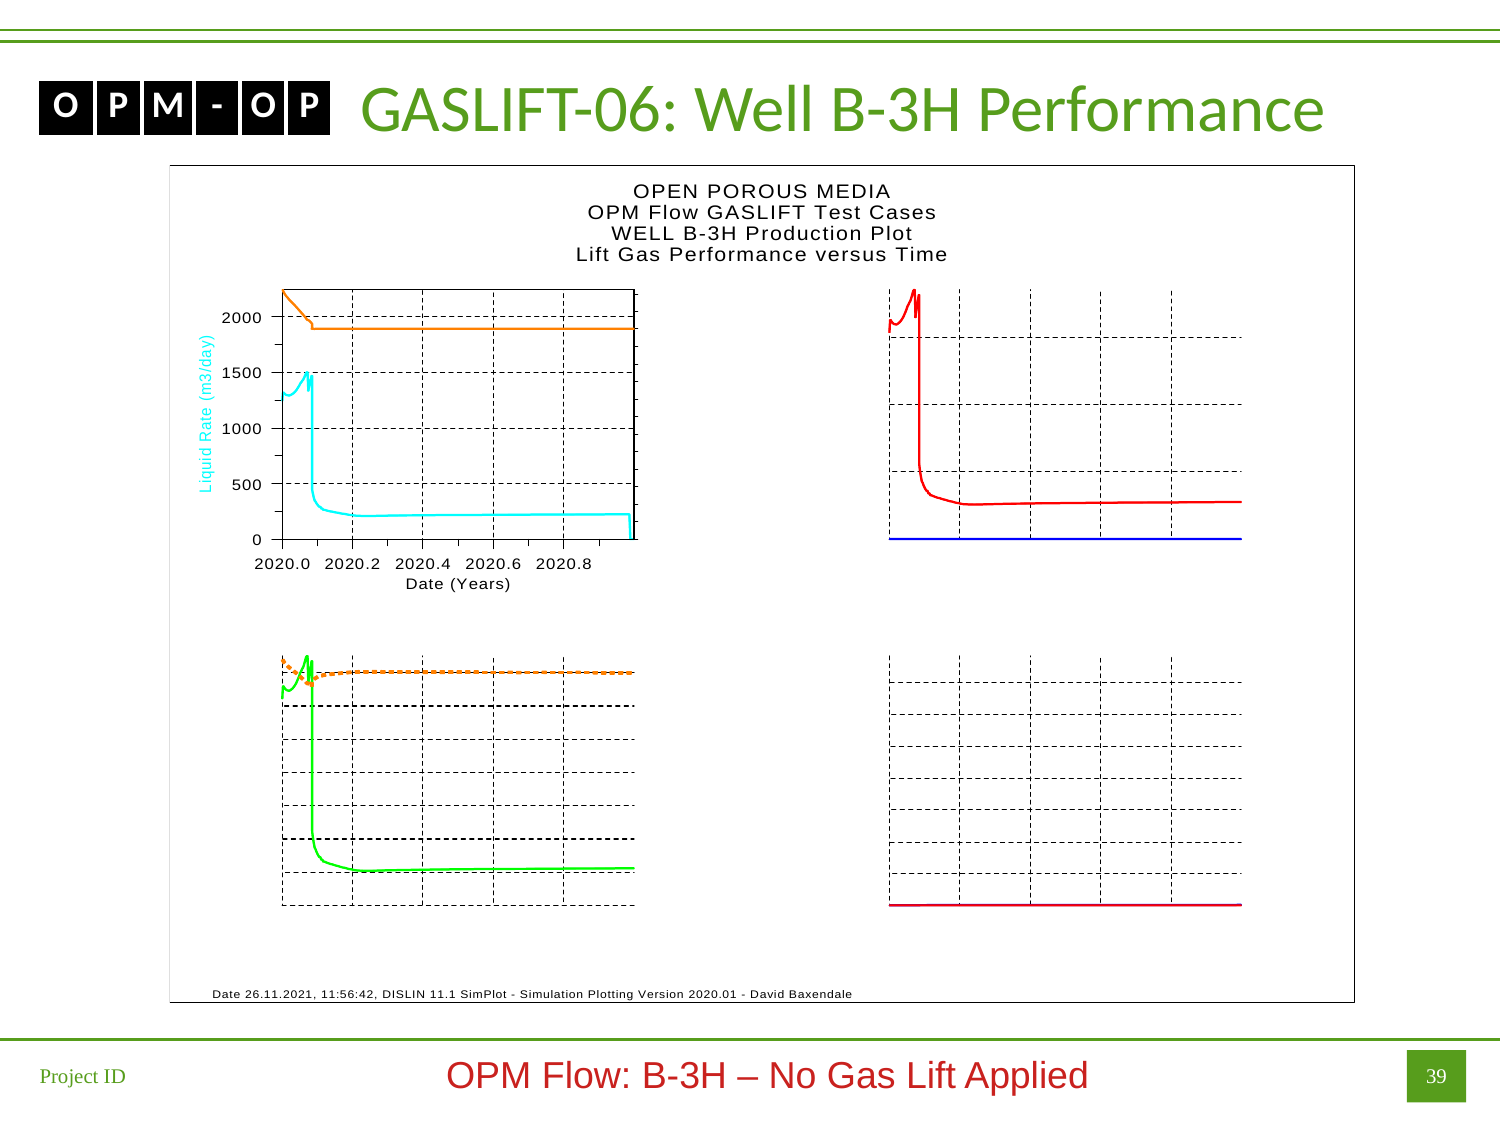

# GASLIFT-06: Well B-3H Performance
OPM Flow: B-3H – No Gas Lift Applied
Project ID
39